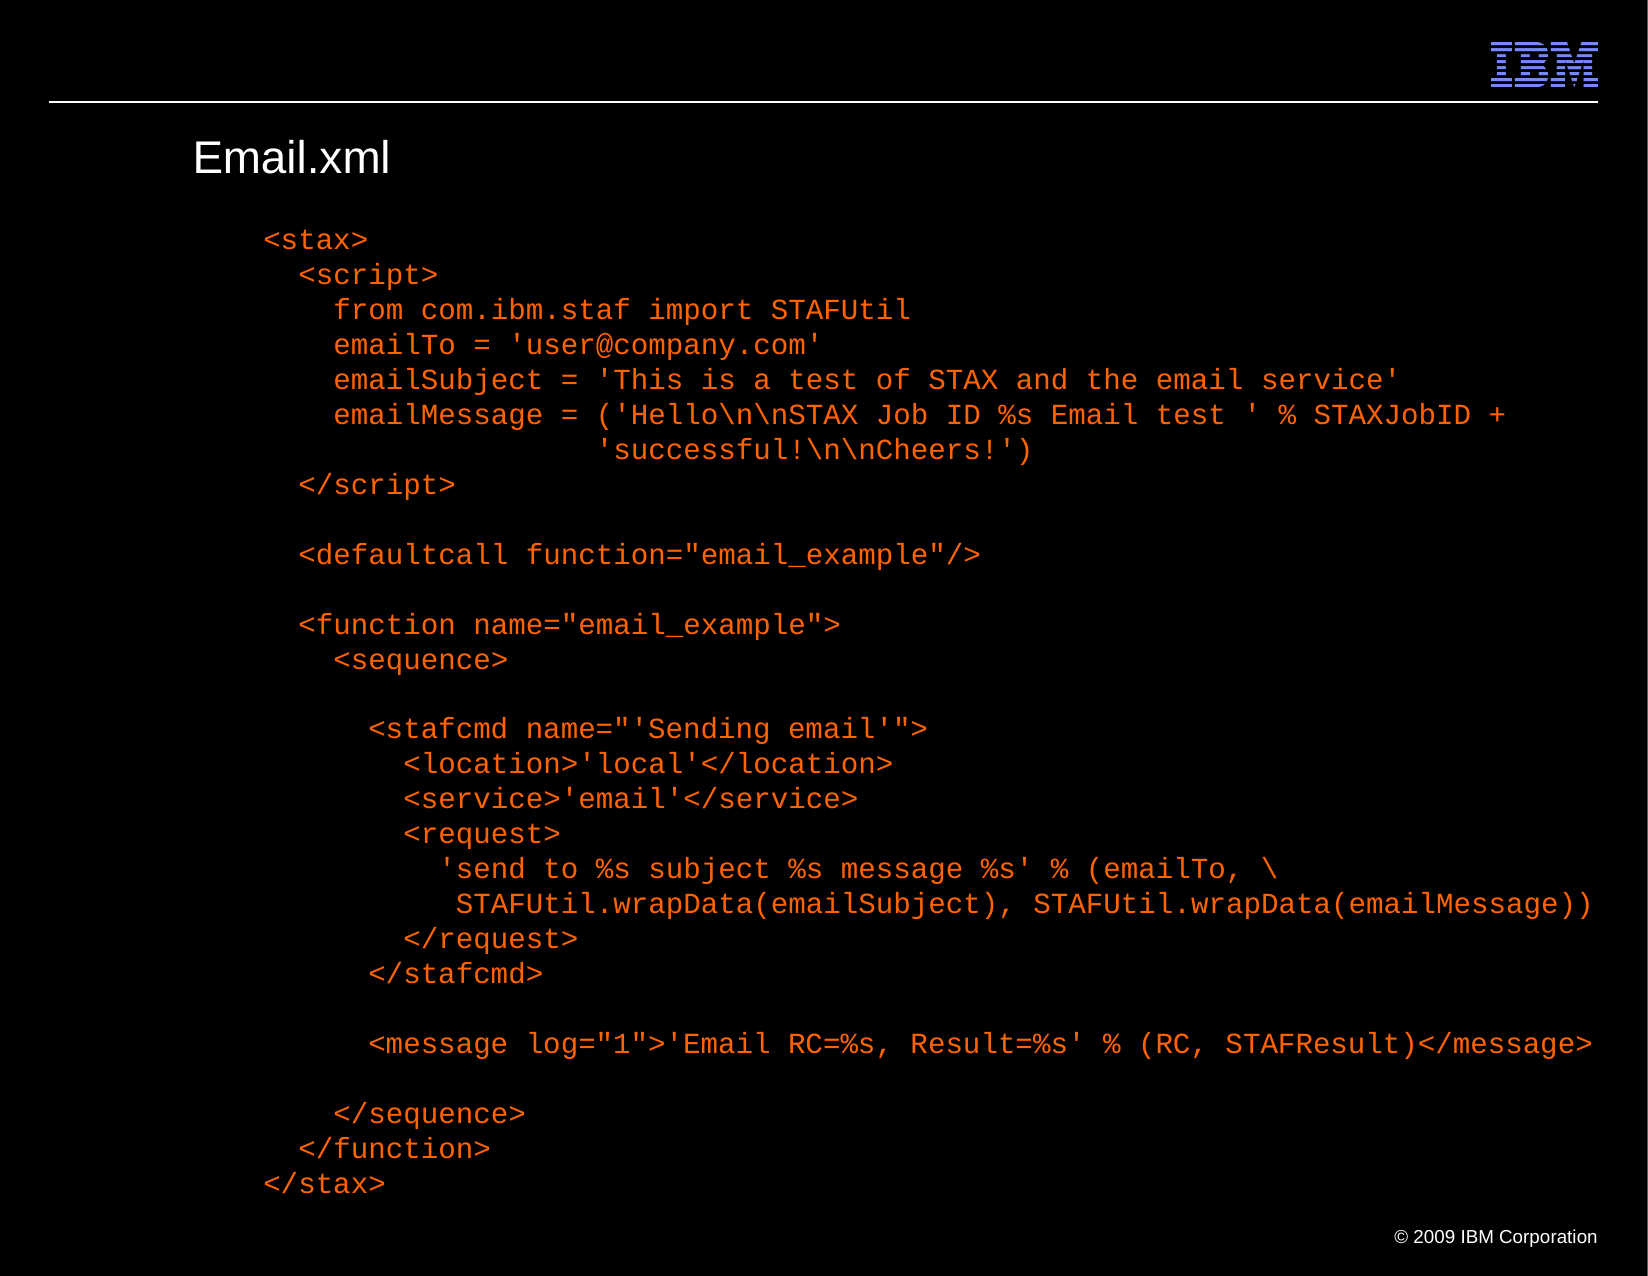

# Email.xml
<stax>
 <script>
 from com.ibm.staf import STAFUtil
 emailTo = 'user@company.com'
 emailSubject = 'This is a test of STAX and the email service'
 emailMessage = ('Hello\n\nSTAX Job ID %s Email test ' % STAXJobID +
 'successful!\n\nCheers!')
 </script>
 <defaultcall function="email_example"/>
 <function name="email_example">
 <sequence>
 <stafcmd name="'Sending email'">
 <location>'local'</location>
 <service>'email'</service>
 <request>
 'send to %s subject %s message %s' % (emailTo, \
 STAFUtil.wrapData(emailSubject), STAFUtil.wrapData(emailMessage))
 </request>
 </stafcmd>
 <message log="1">'Email RC=%s, Result=%s' % (RC, STAFResult)</message>
 </sequence>
 </function>
</stax>